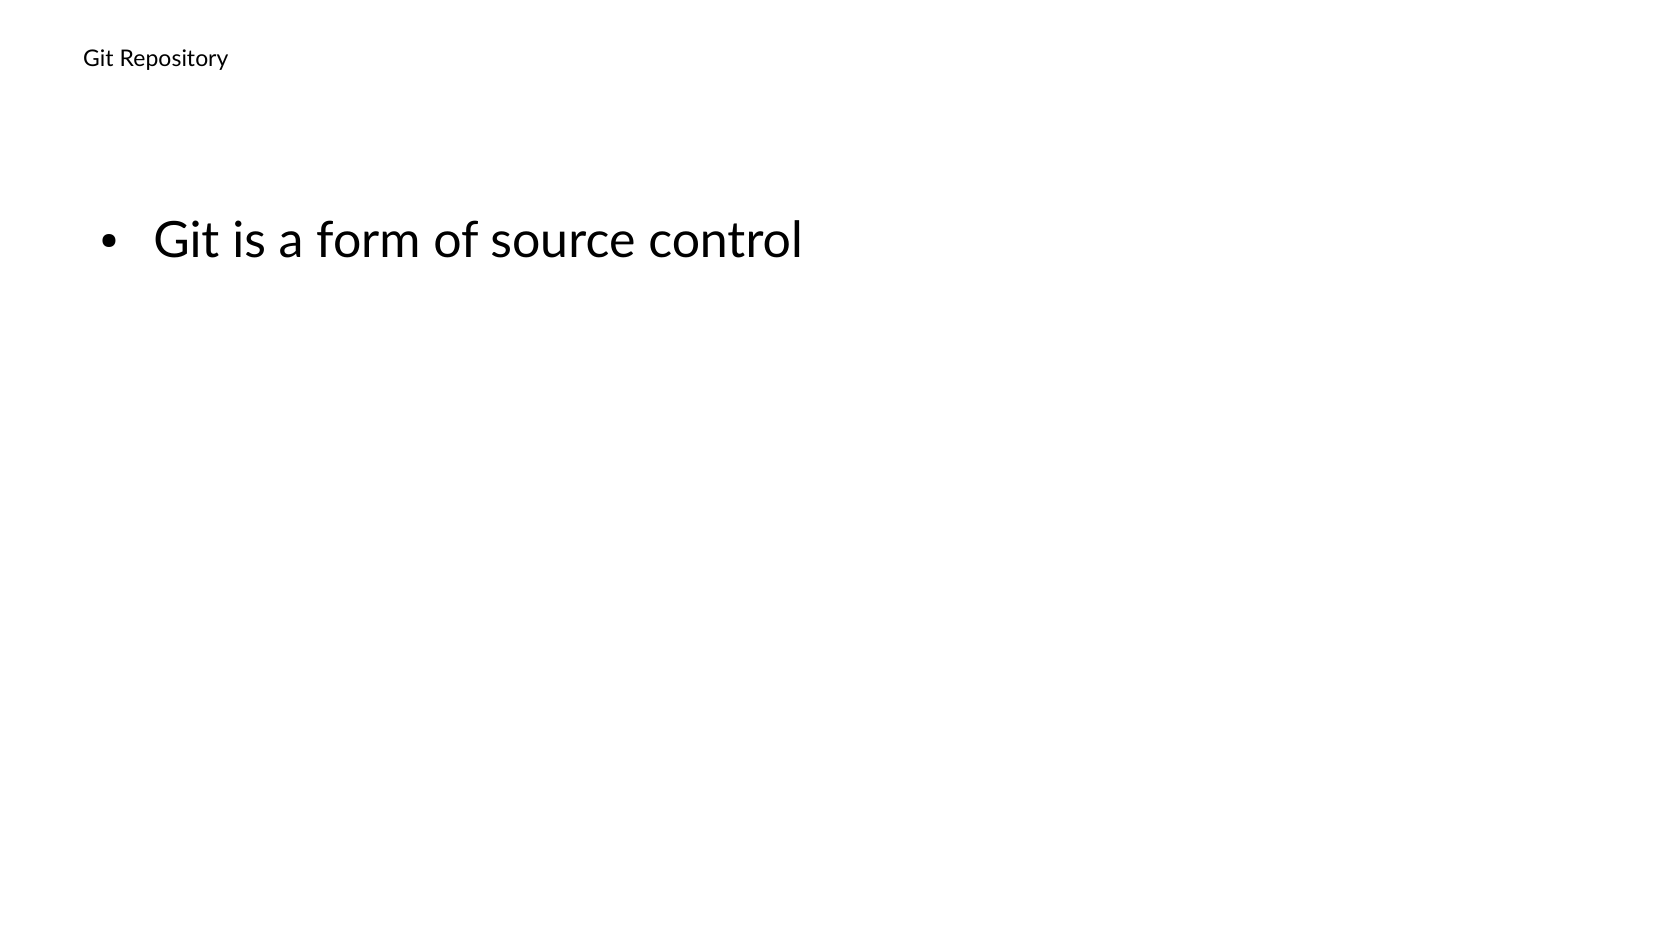

# Git Repository
Git is a form of source control